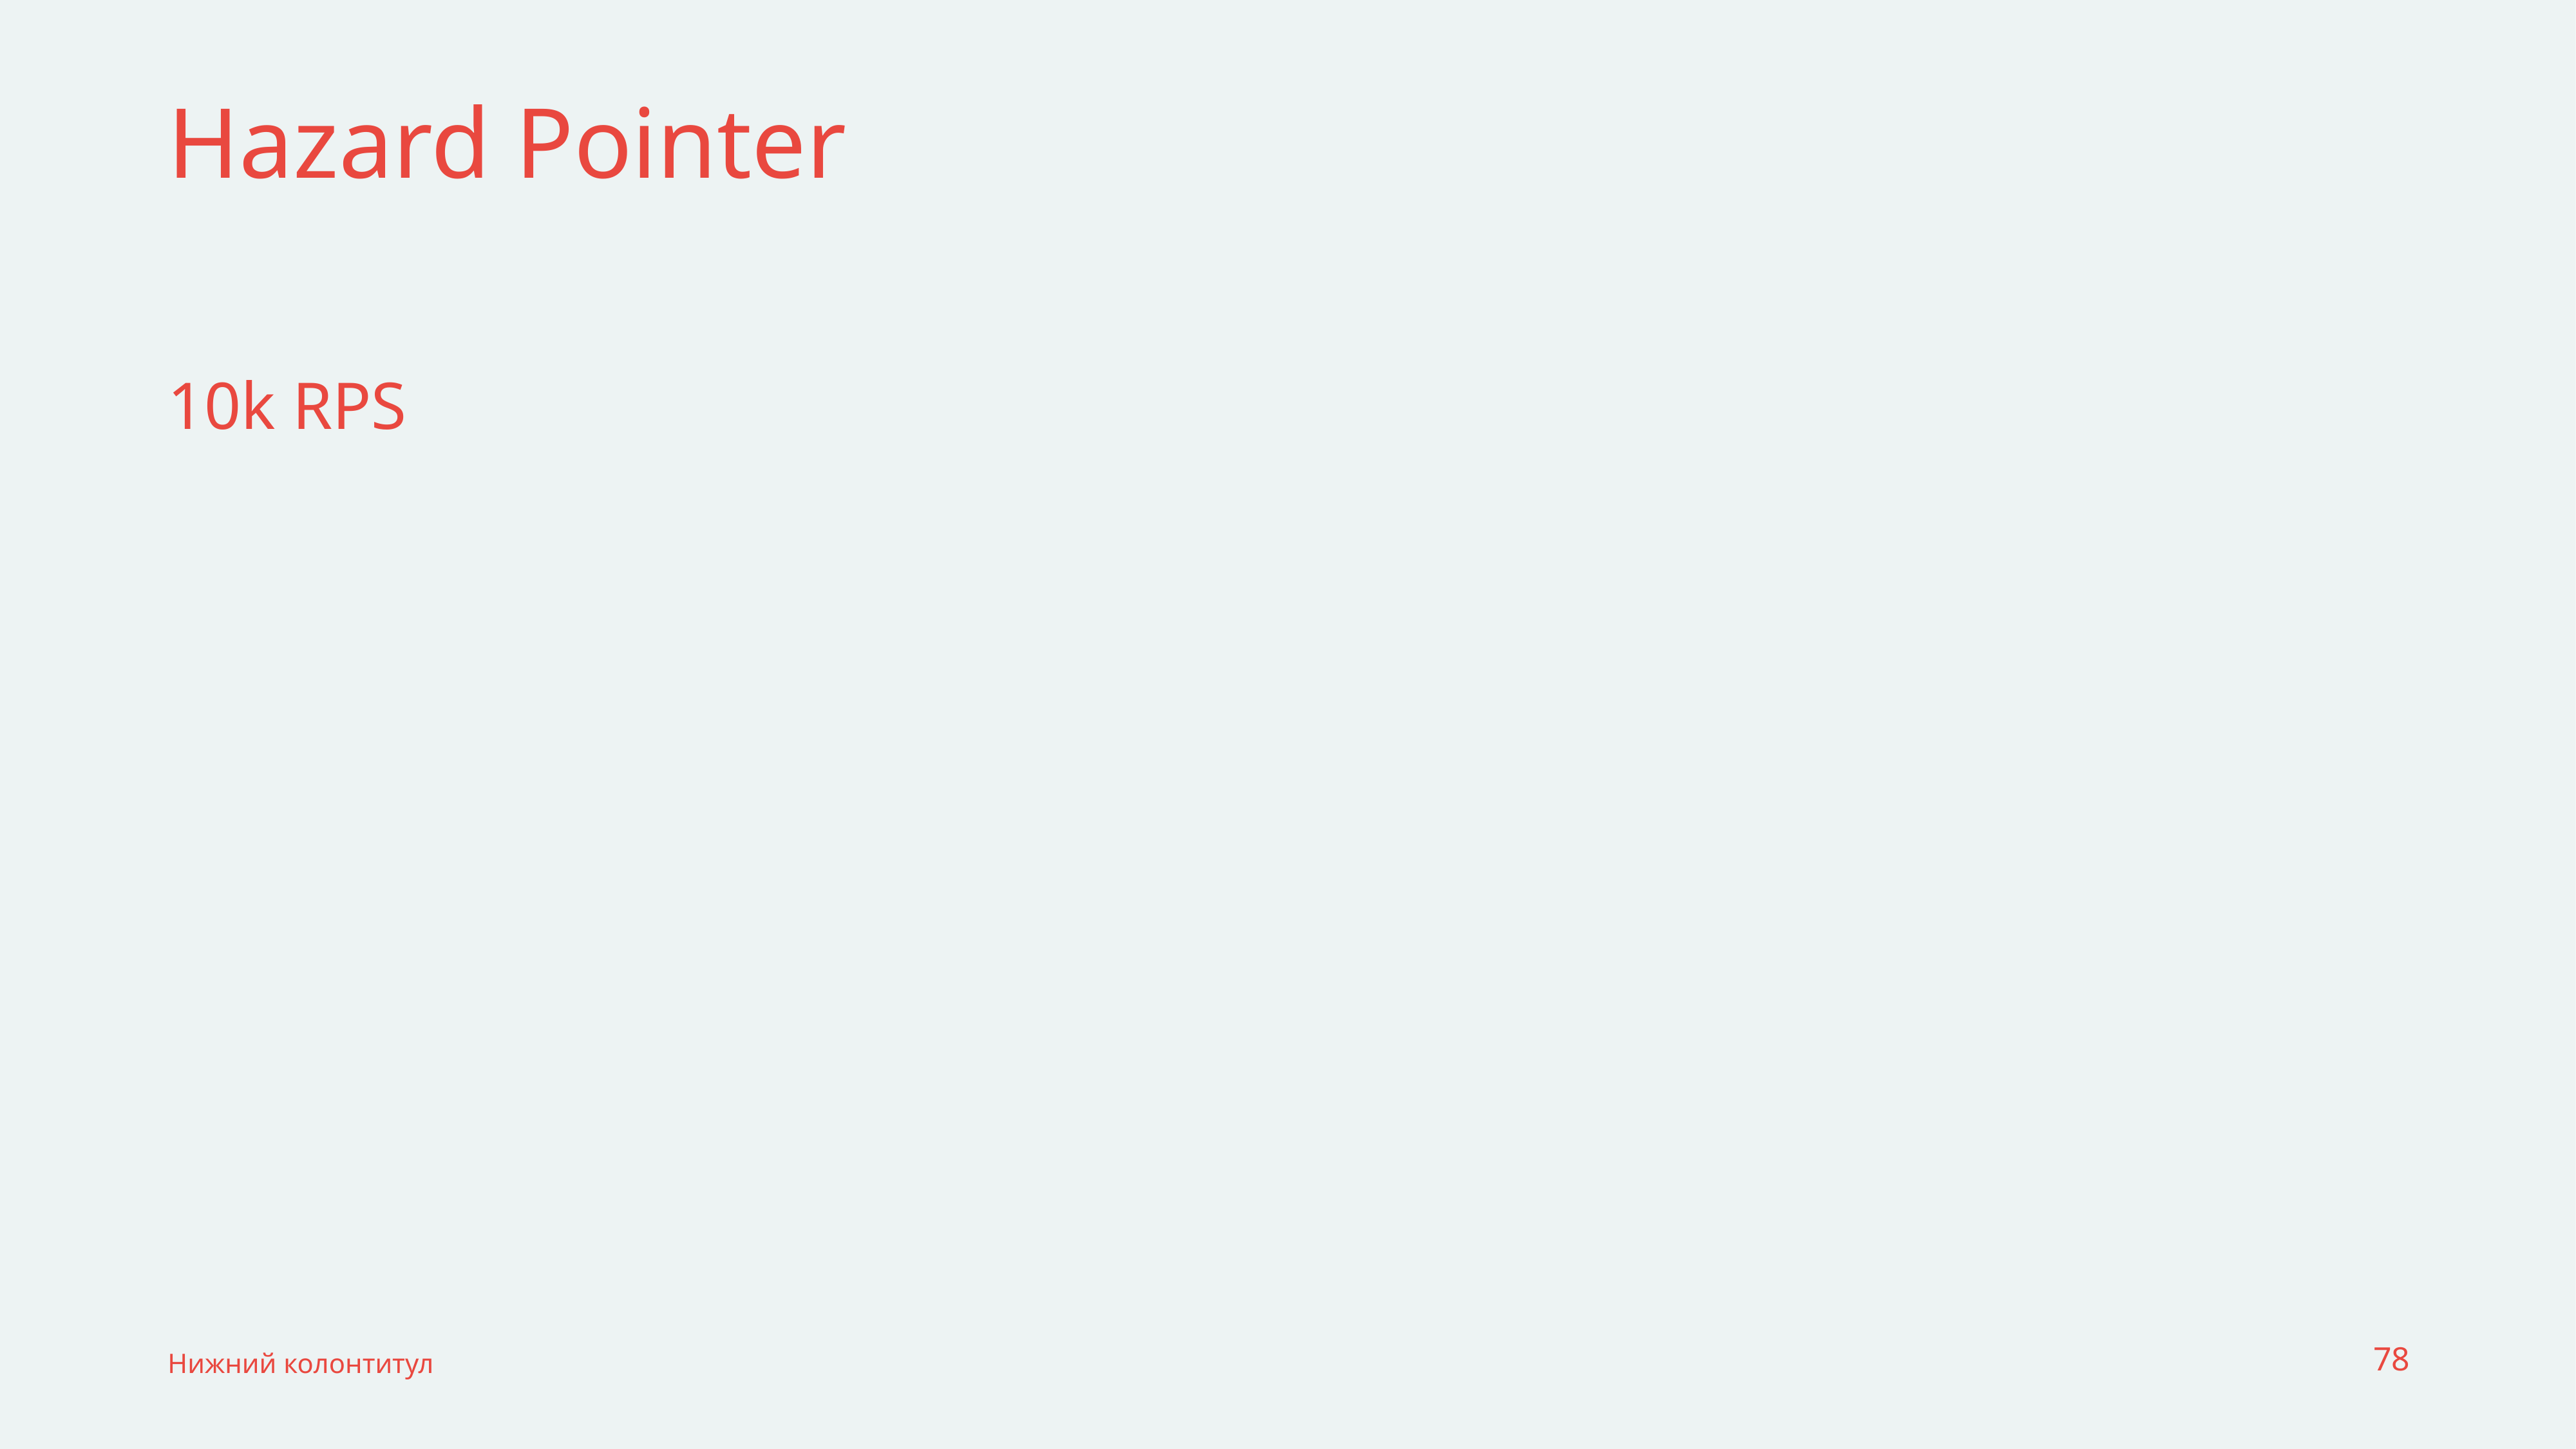

# Hazard Pointer
Как выделить ключевую мысль
и сделать списки
10k RPS
Нижний колонтитул